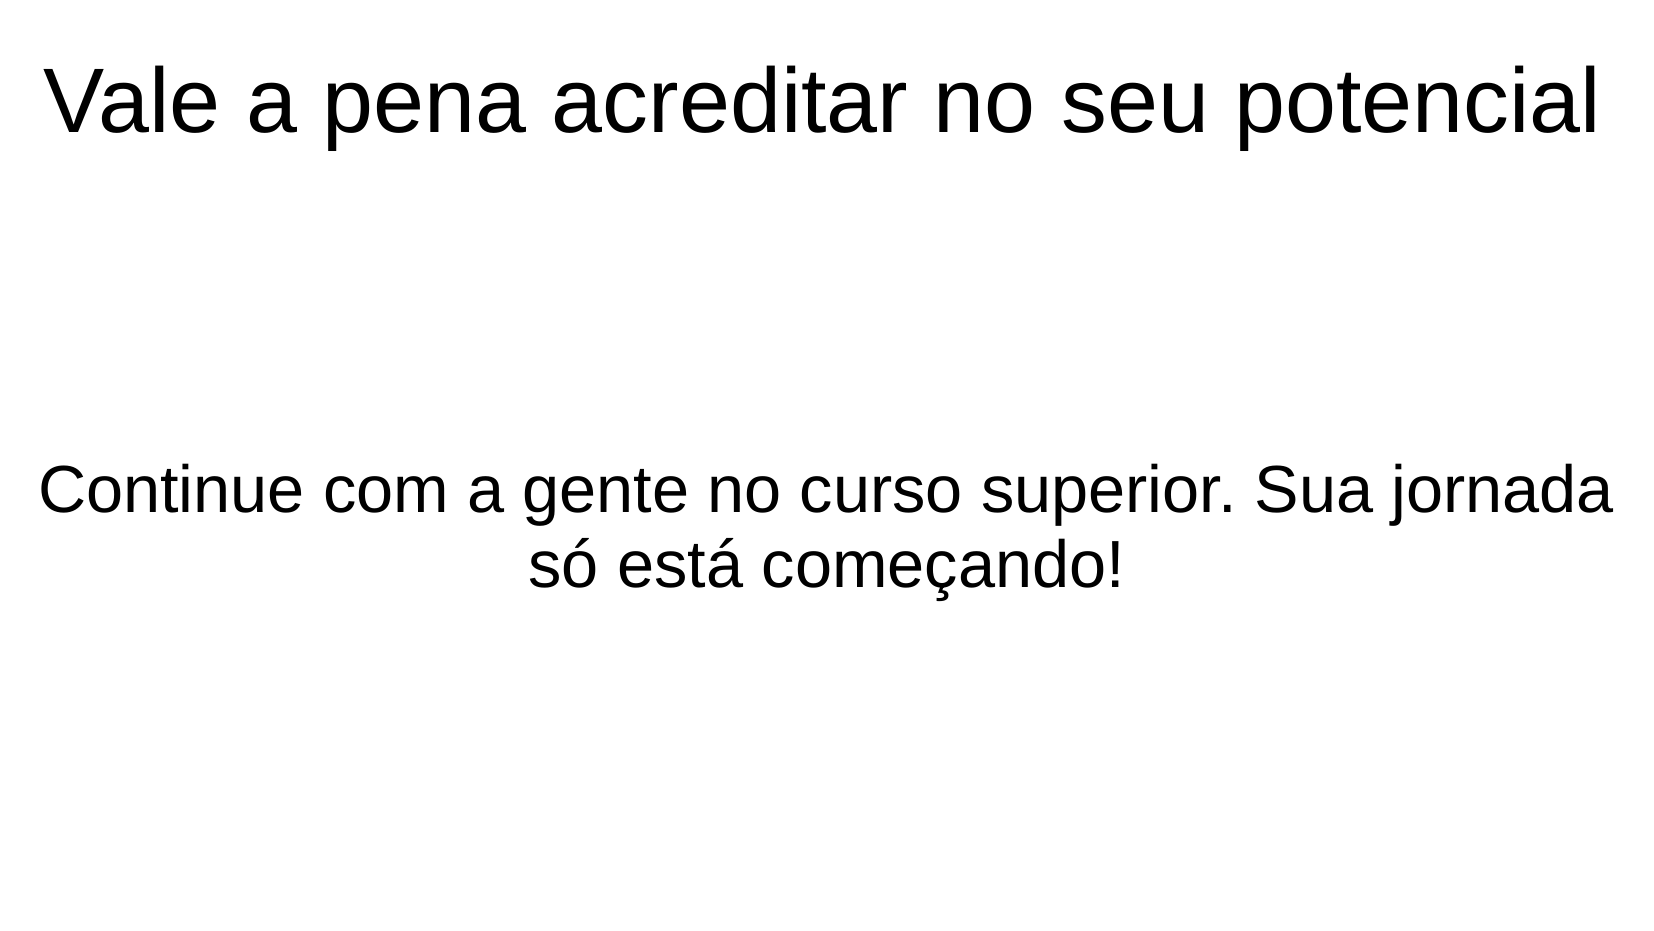

# Vale a pena acreditar no seu potencial
Continue com a gente no curso superior. Sua jornada só está começando!